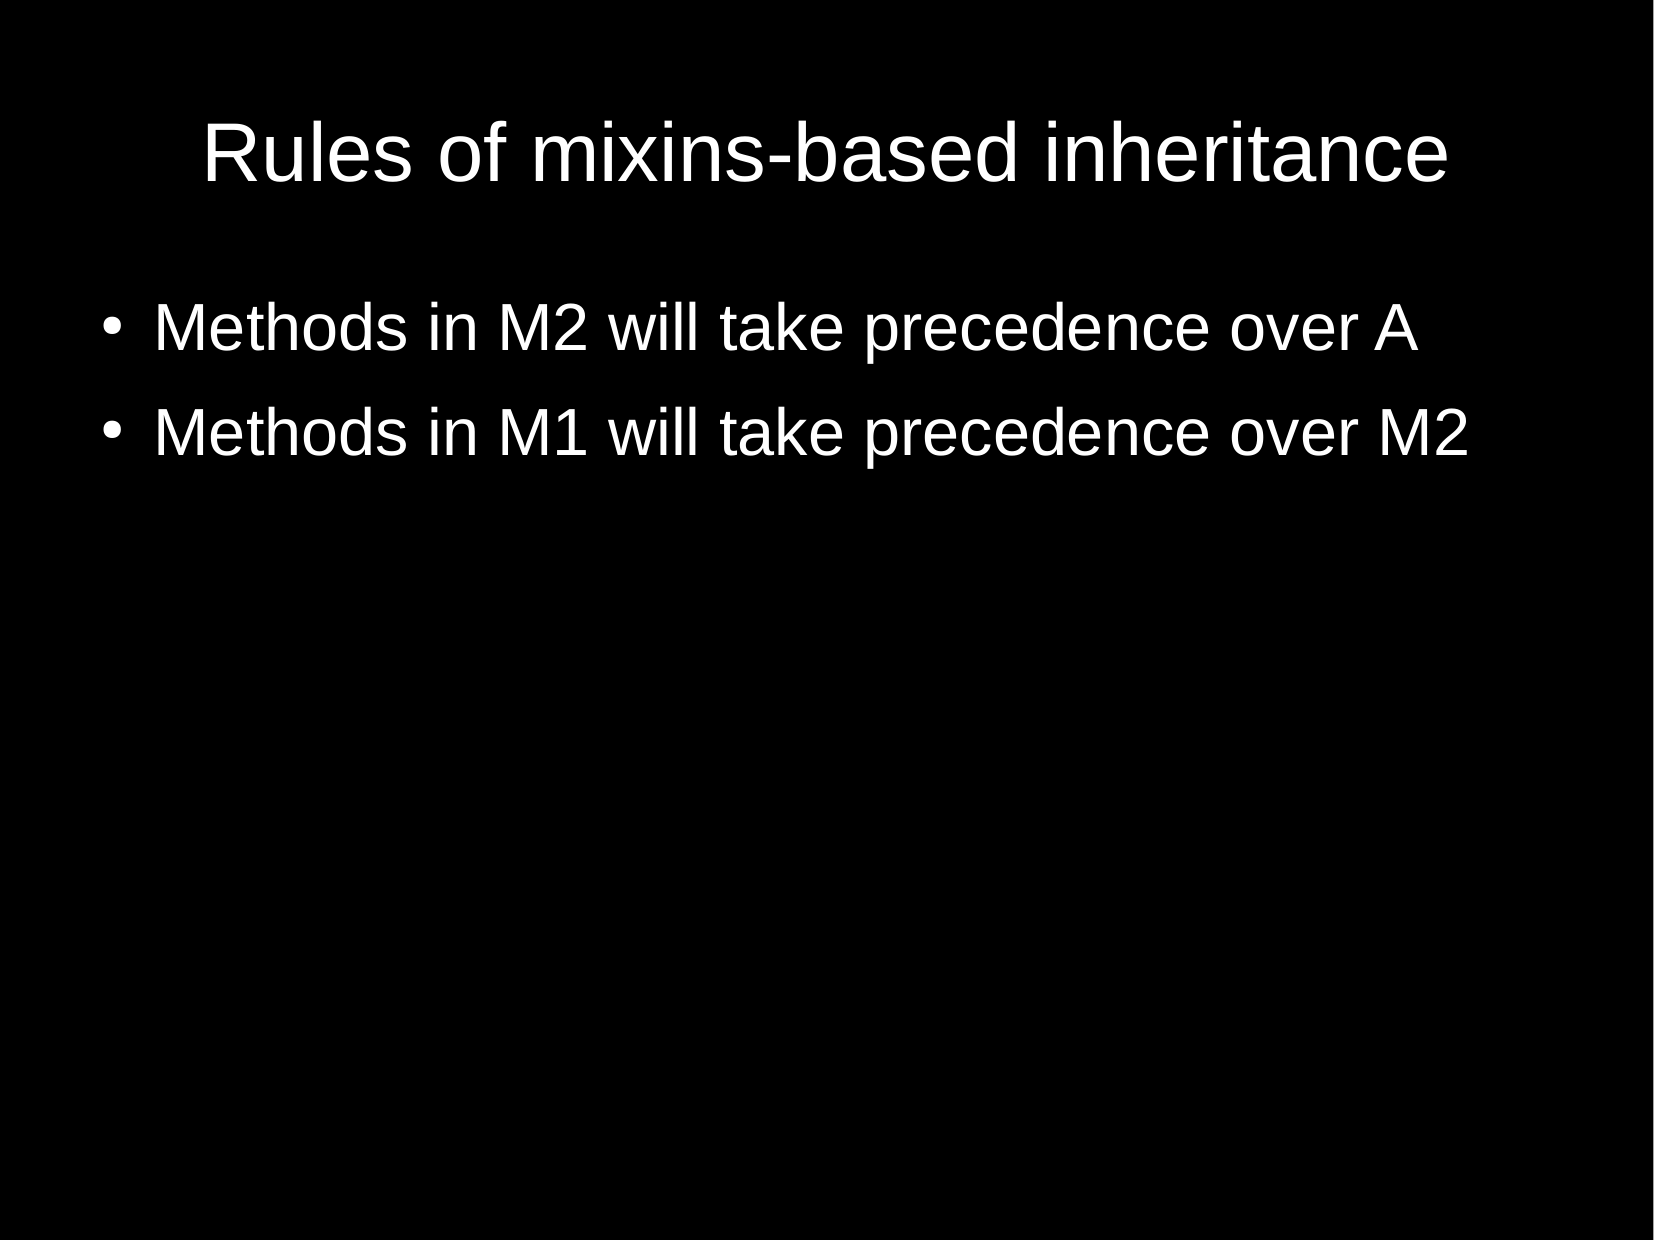

# Rules of mixins-based inheritance
Methods in M2 will take precedence over A
Methods in M1 will take precedence over M2